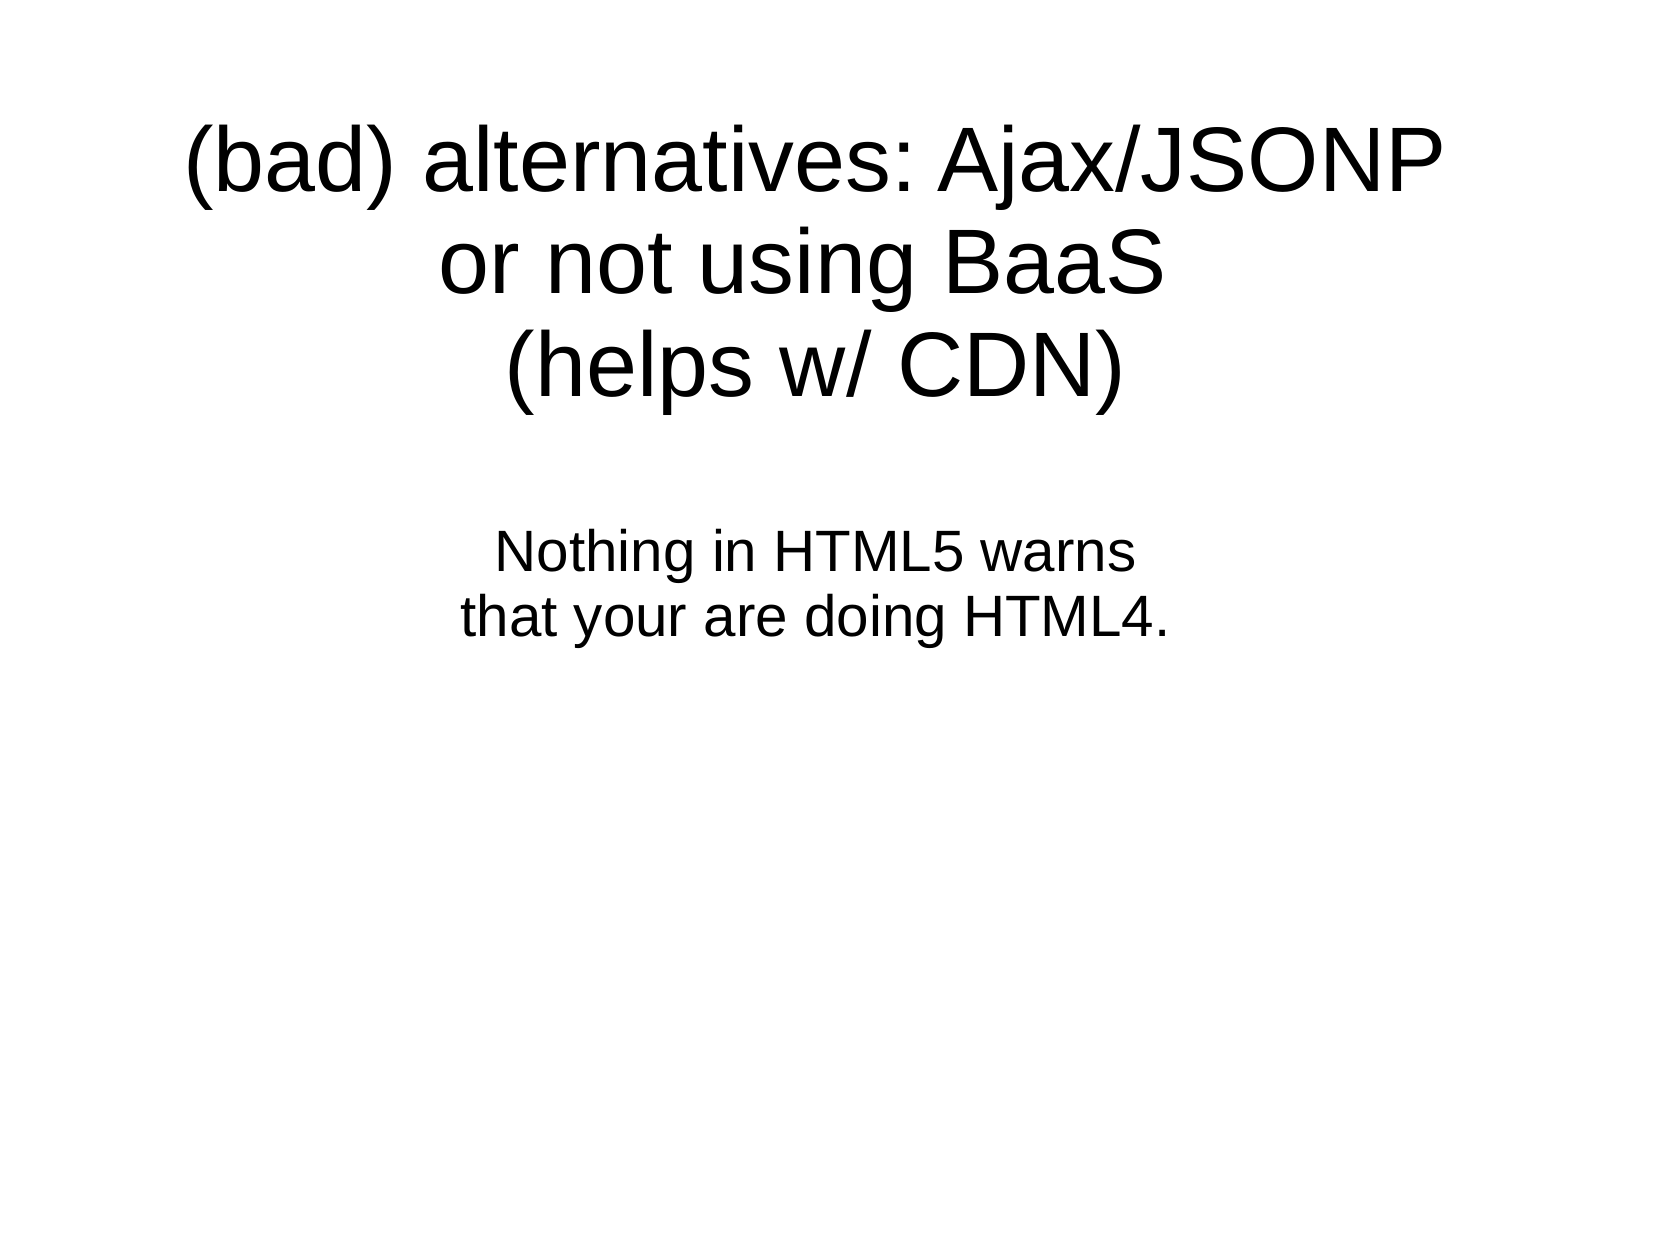

# (bad) alternatives: Ajax/JSONP or not using BaaS (helps w/ CDN) Nothing in HTML5 warns that your are doing HTML4.